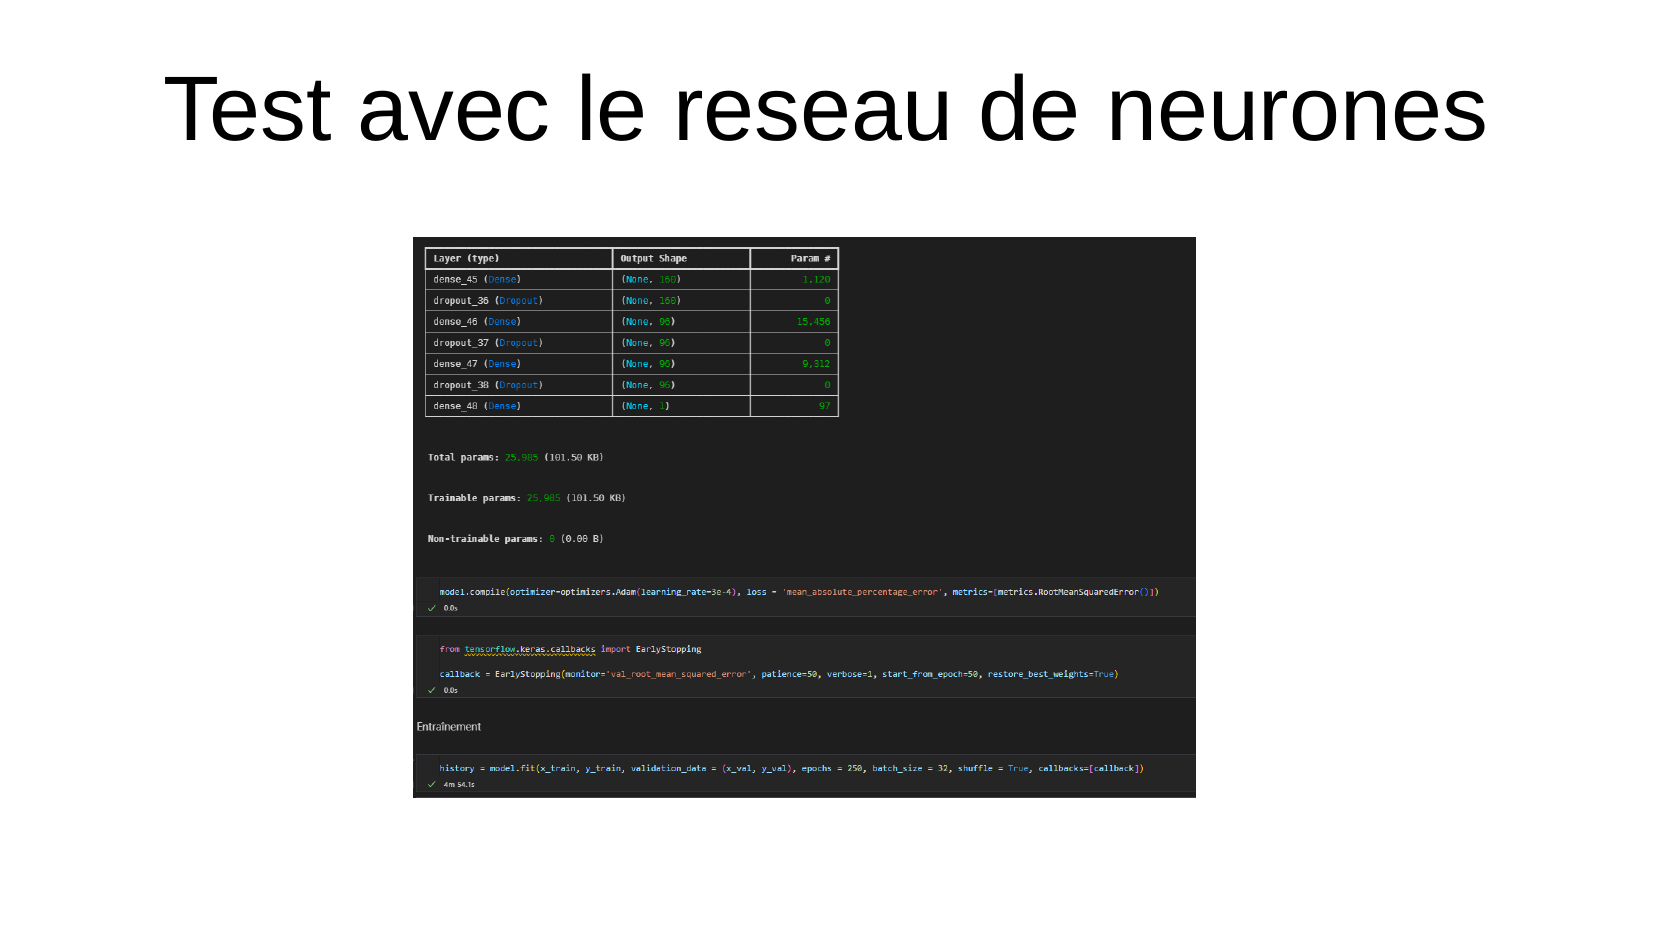

# Test avec le reseau de neurones